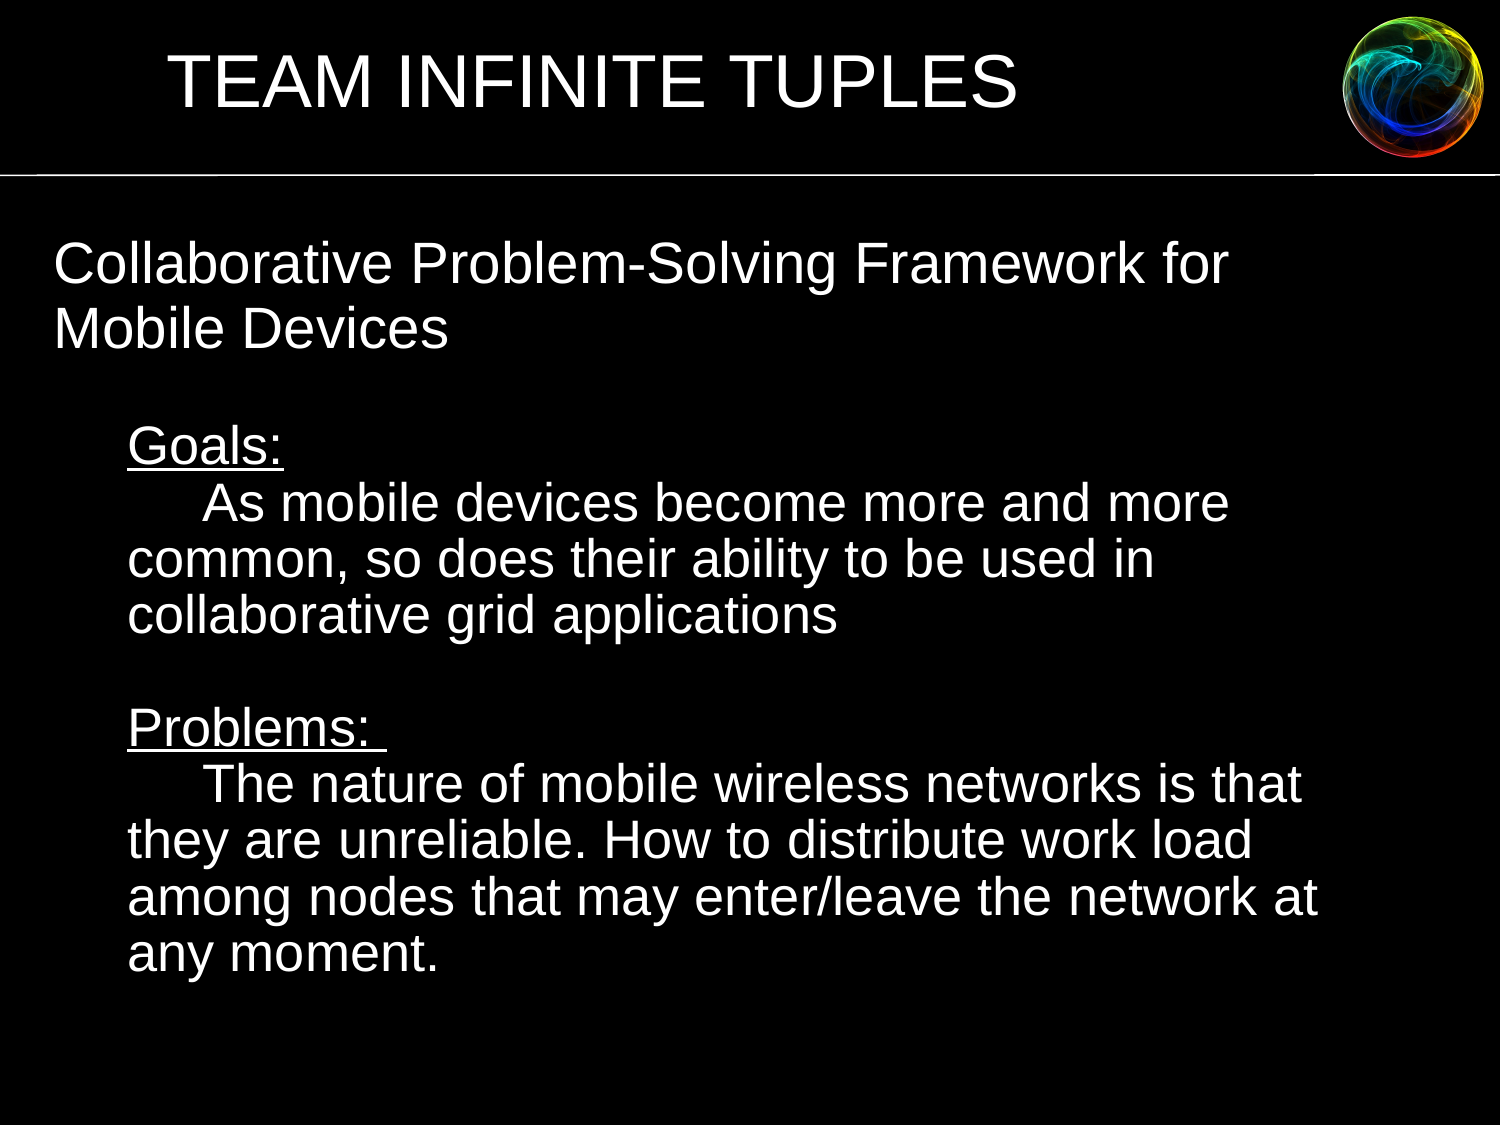

TEAM INFINITE TUPLES
Collaborative Problem-Solving Framework for Mobile Devices
Goals:
	As mobile devices become more and more common, so does their ability to be used in collaborative grid applications
Problems:
	The nature of mobile wireless networks is that they are unreliable. How to distribute work load among nodes that may enter/leave the network at any moment.